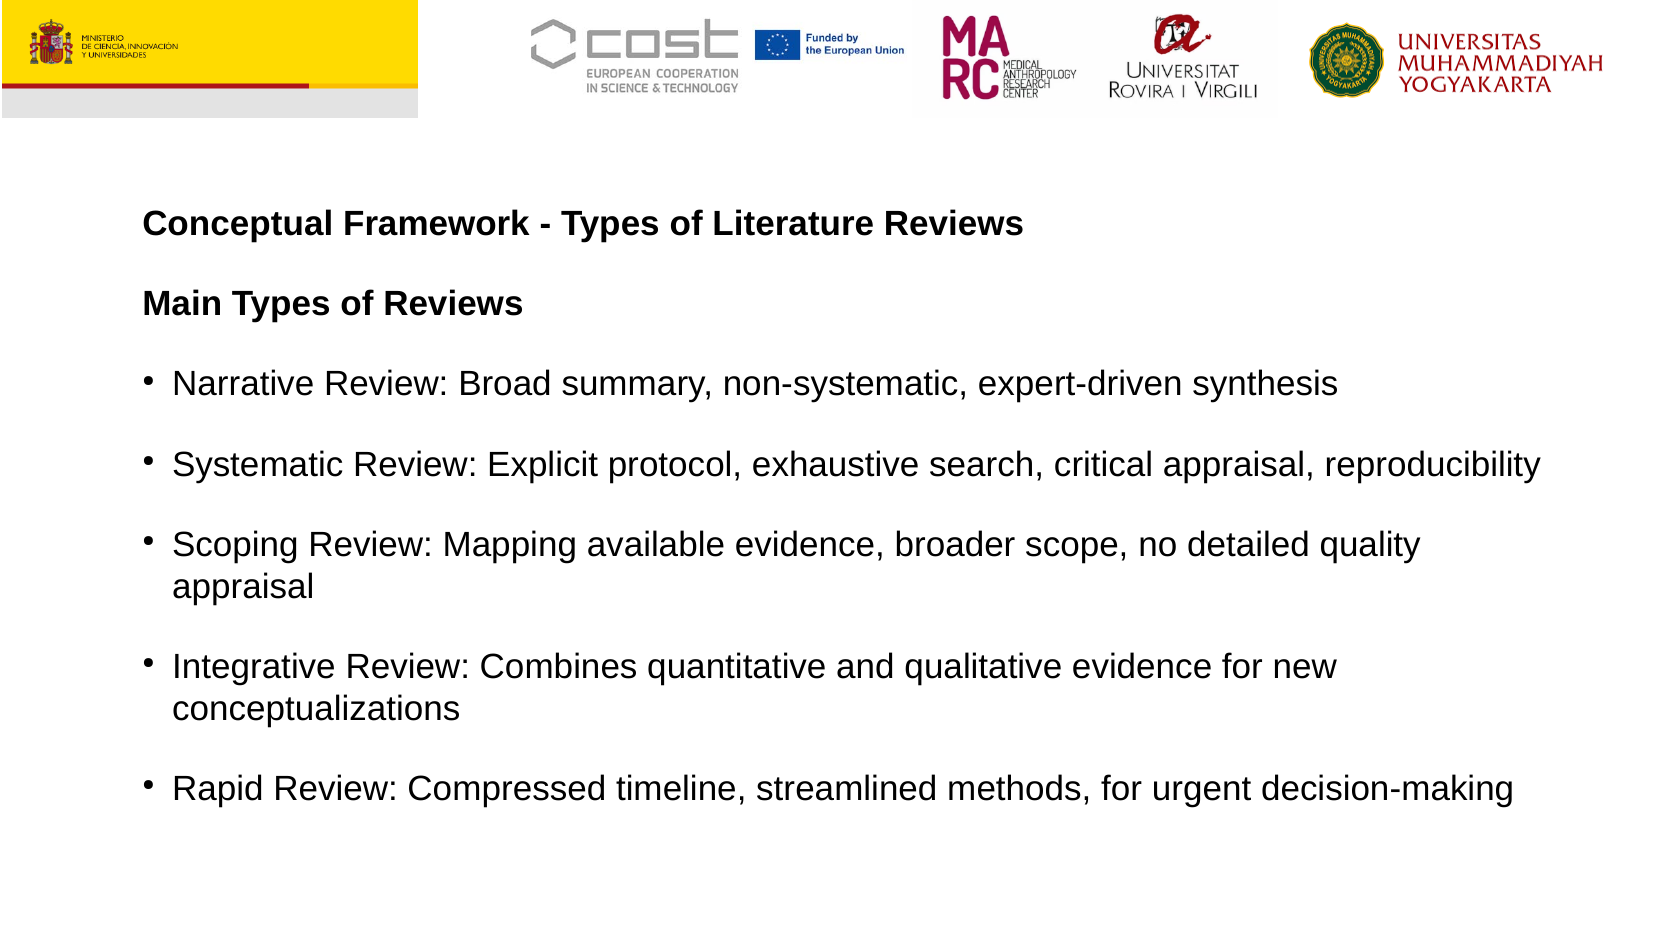

Conceptual Framework - Types of Literature Reviews
Main Types of Reviews
Narrative Review: Broad summary, non-systematic, expert-driven synthesis
Systematic Review: Explicit protocol, exhaustive search, critical appraisal, reproducibility
Scoping Review: Mapping available evidence, broader scope, no detailed quality appraisal
Integrative Review: Combines quantitative and qualitative evidence for new conceptualizations
Rapid Review: Compressed timeline, streamlined methods, for urgent decision-making